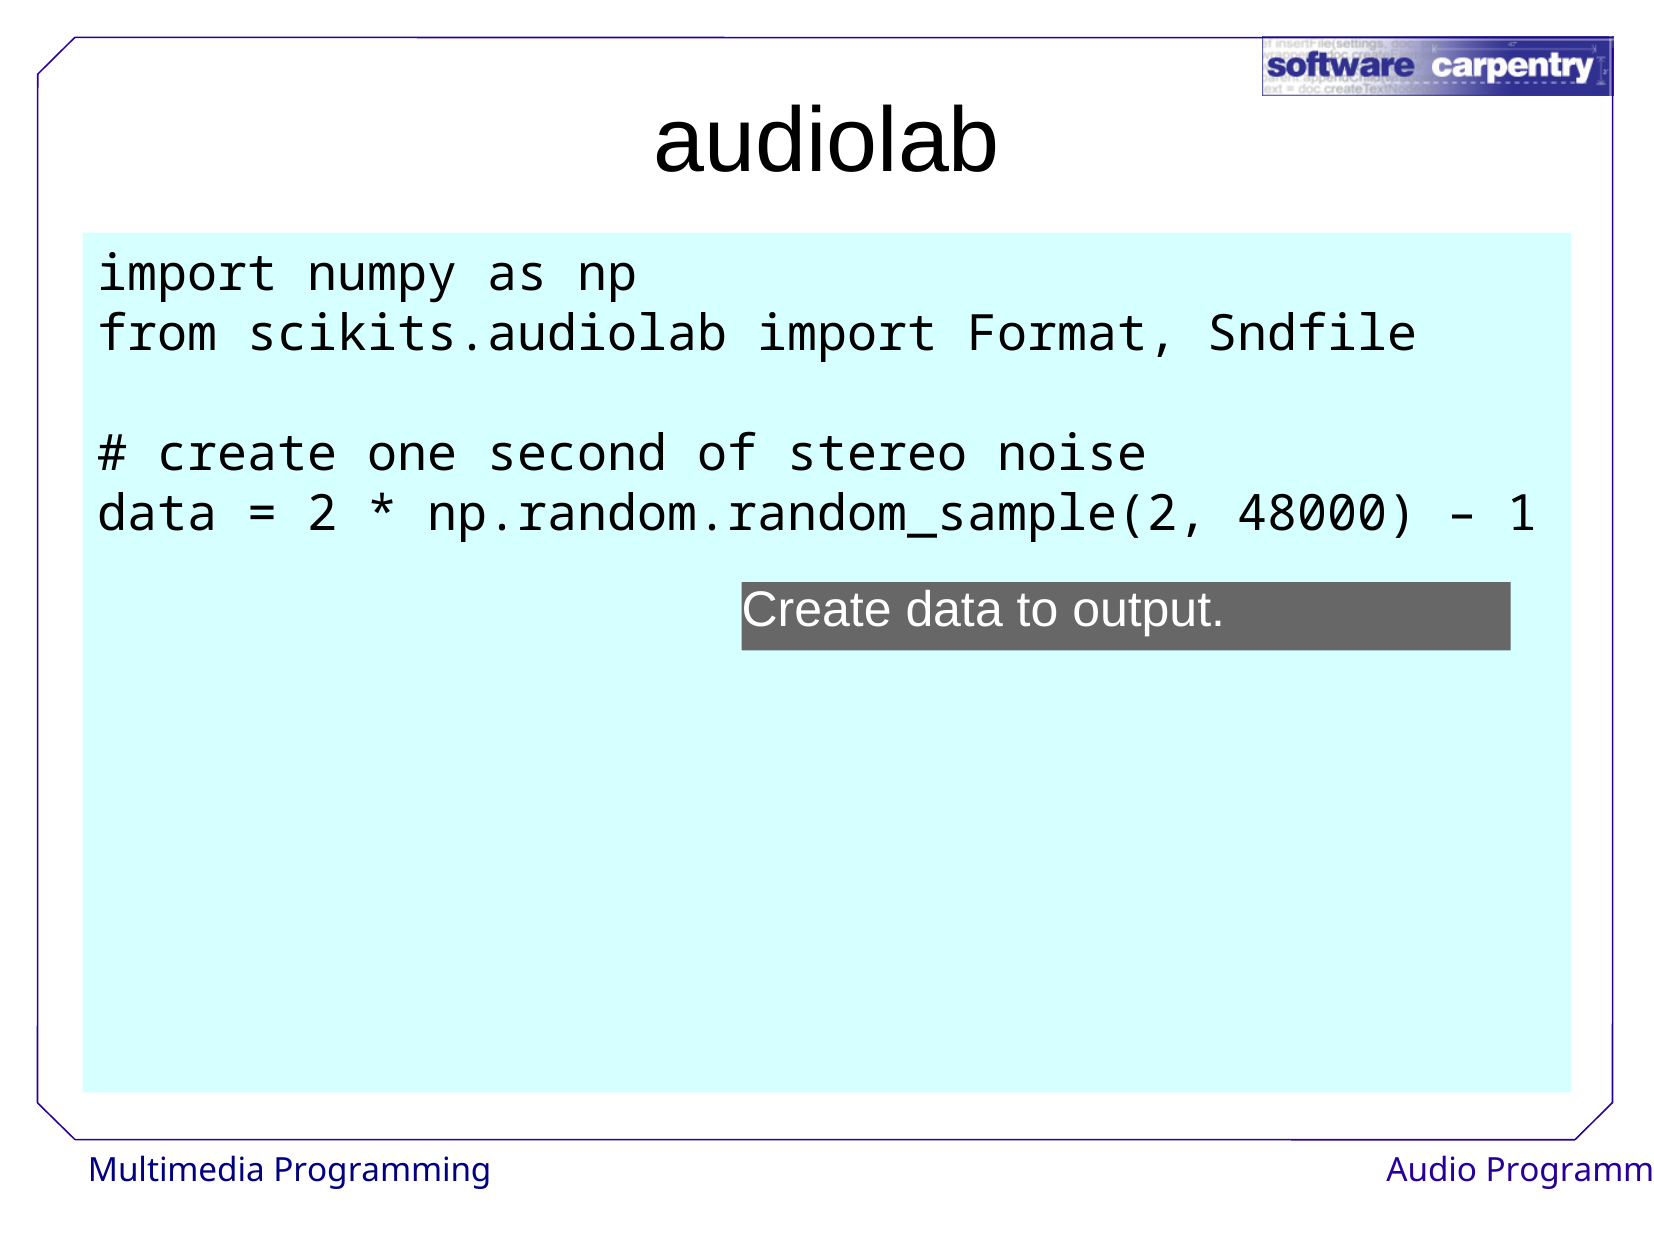

audiolab
import numpy as np
from scikits.audiolab import Format, Sndfile
# create one second of stereo noise
data = 2 * np.random.random_sample(2, 48000) – 1
Create data to output.